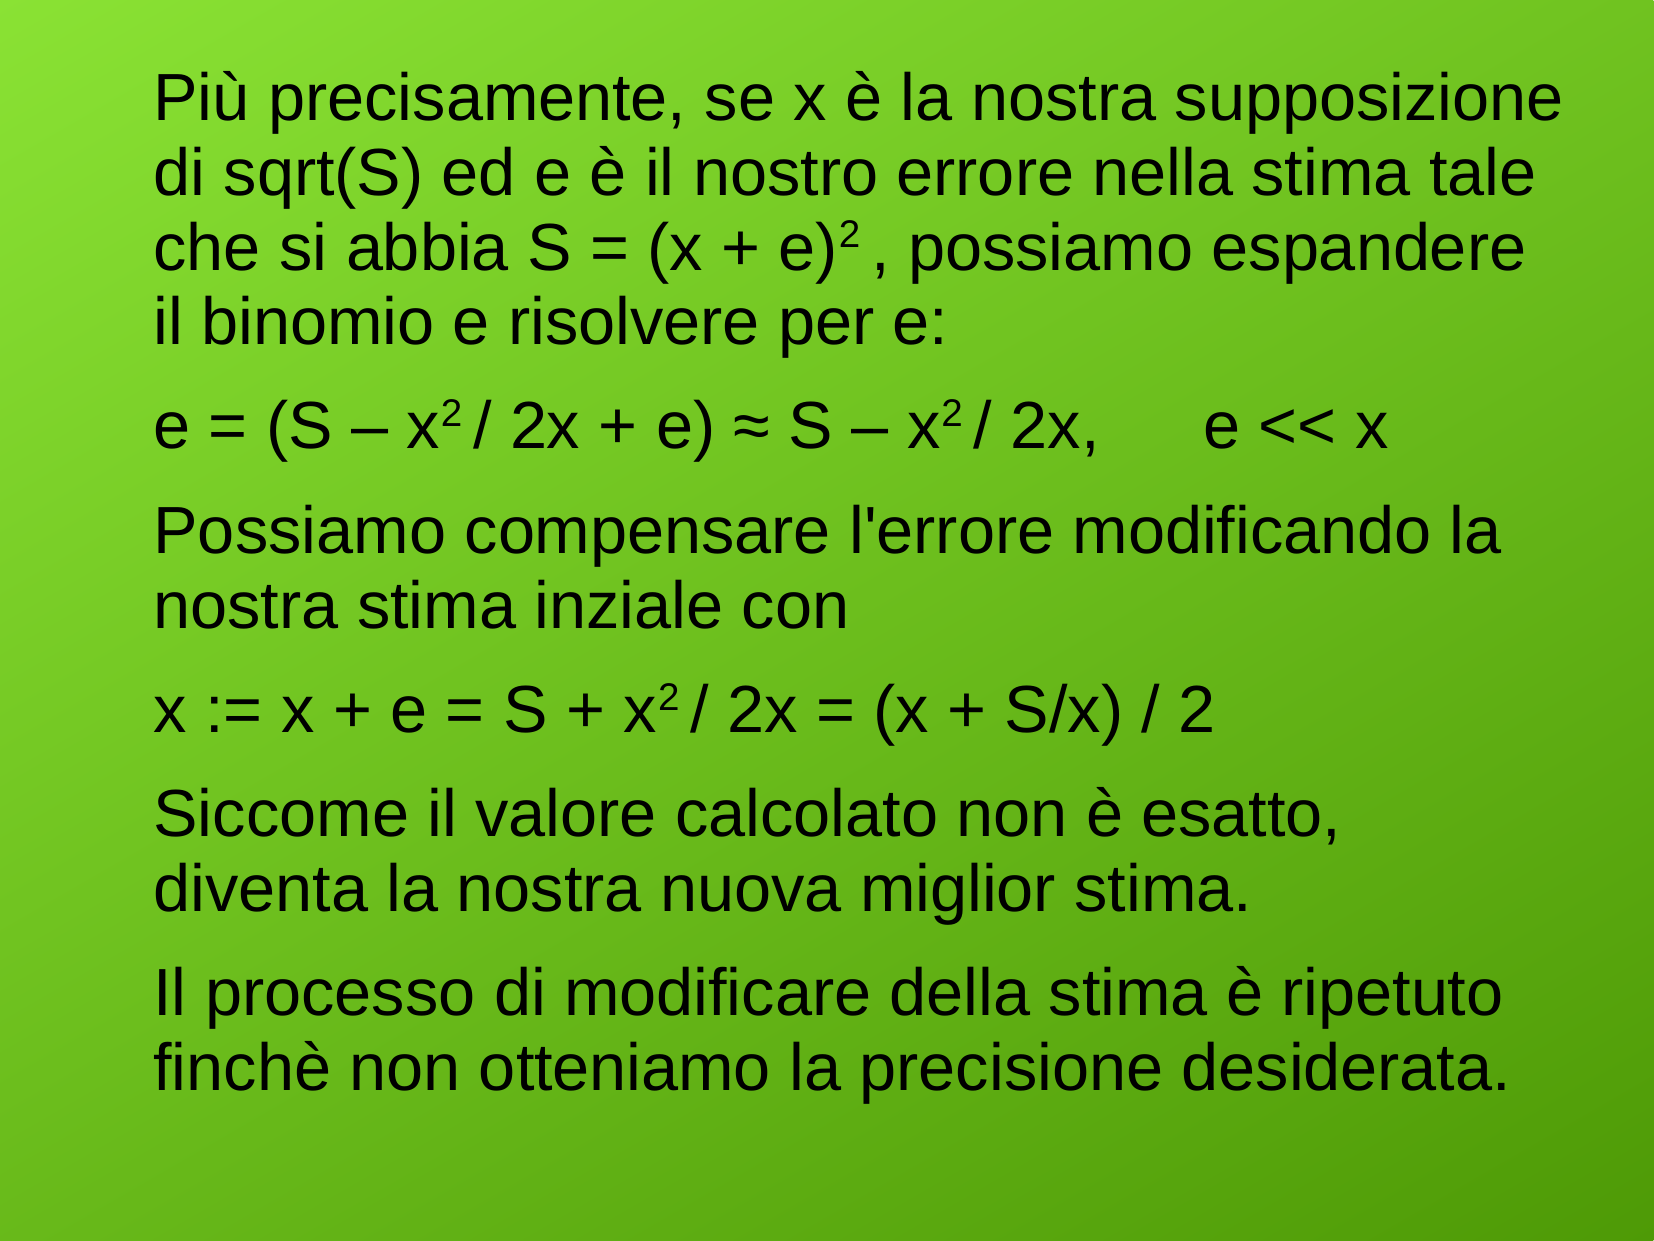

# Più precisamente, se x è la nostra supposizione di sqrt(S) ed e è il nostro errore nella stima tale che si abbia S = (x + e)2 , possiamo espandere il binomio e risolvere per e:
e = (S – x2 / 2x + e) ≈ S – x2 / 2x, 	e << x
Possiamo compensare l'errore modificando la nostra stima inziale con
x := x + e = S + x2 / 2x = (x + S/x) / 2
Siccome il valore calcolato non è esatto, diventa la nostra nuova miglior stima.
Il processo di modificare della stima è ripetuto finchè non otteniamo la precisione desiderata.